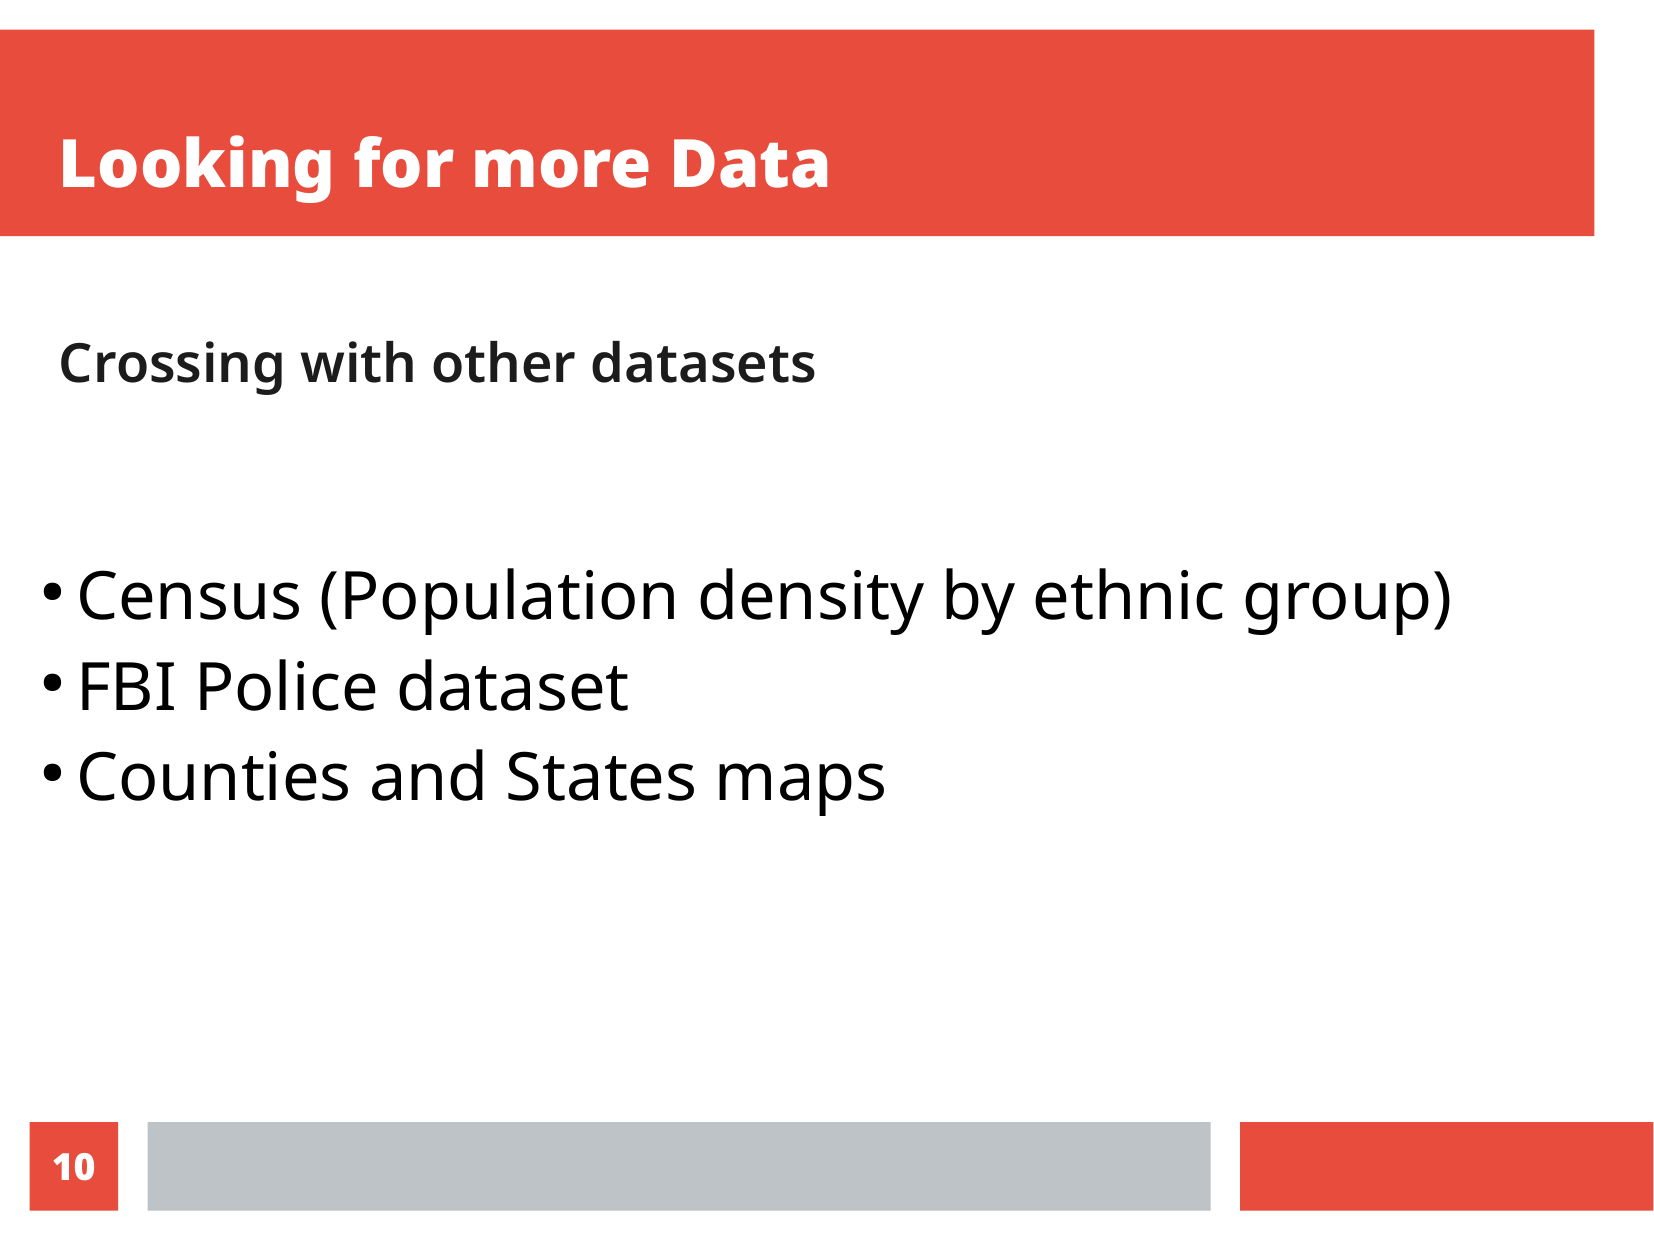

# Looking for more Data
Crossing with other datasets
Census (Population density by ethnic group)
FBI Police dataset
Counties and States maps
10